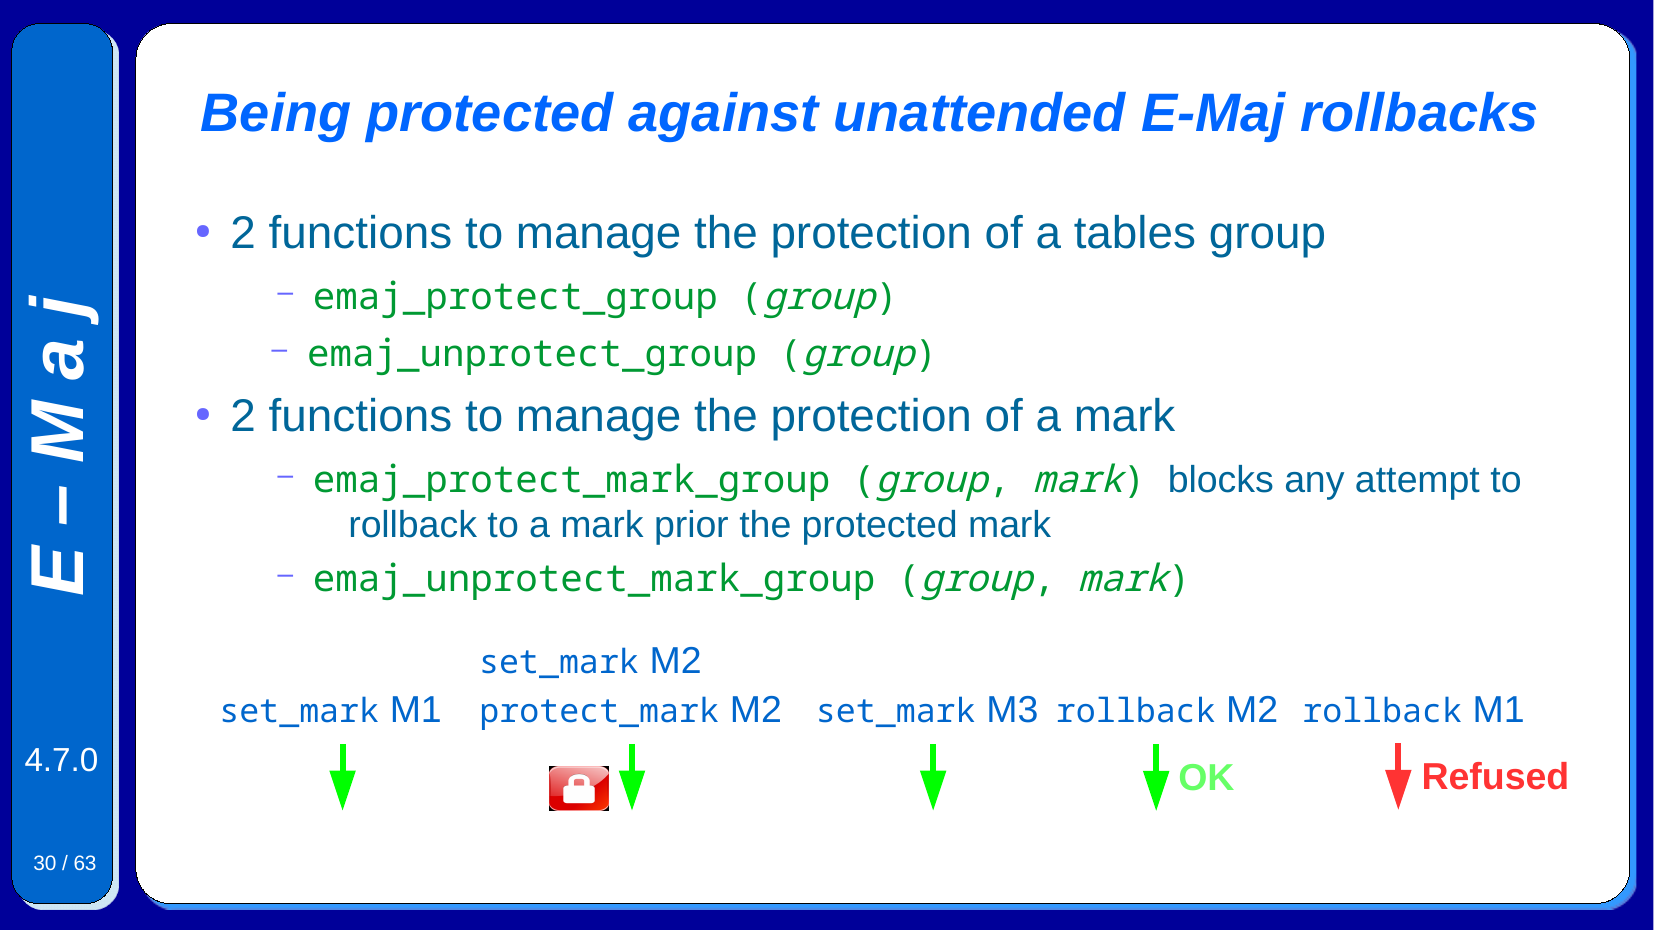

# Being protected against unattended E-Maj rollbacks
2 functions to manage the protection of a tables group
emaj_protect_group (group)
emaj_unprotect_group (group)
2 functions to manage the protection of a mark
emaj_protect_mark_group (group, mark) blocks any attempt to rollback to a mark prior the protected mark
emaj_unprotect_mark_group (group, mark)
set_mark M2
set_mark M1
protect_mark M2
set_mark M3
rollback M2
rollback M1
Refused
OK